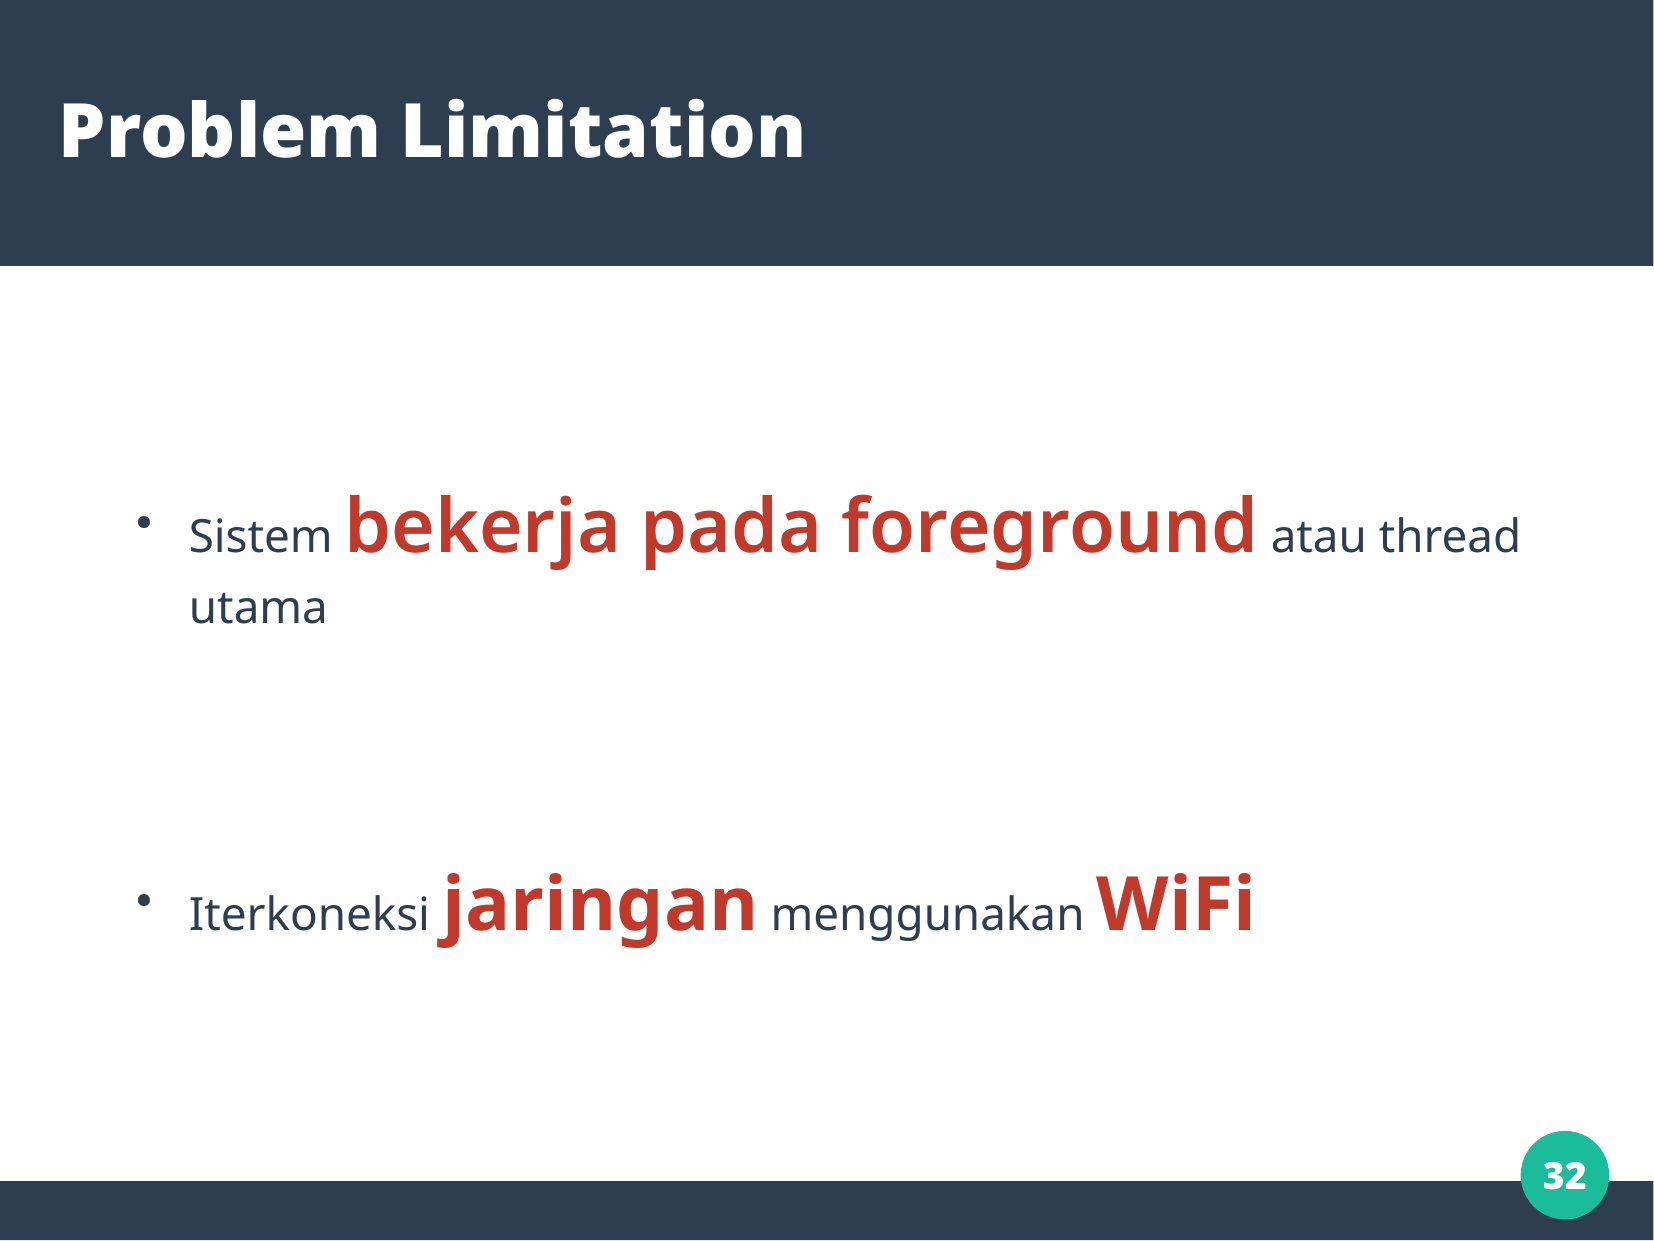

# Problem Limitation
Sistem bekerja pada foreground atau thread utama
Iterkoneksi jaringan menggunakan WiFi
32